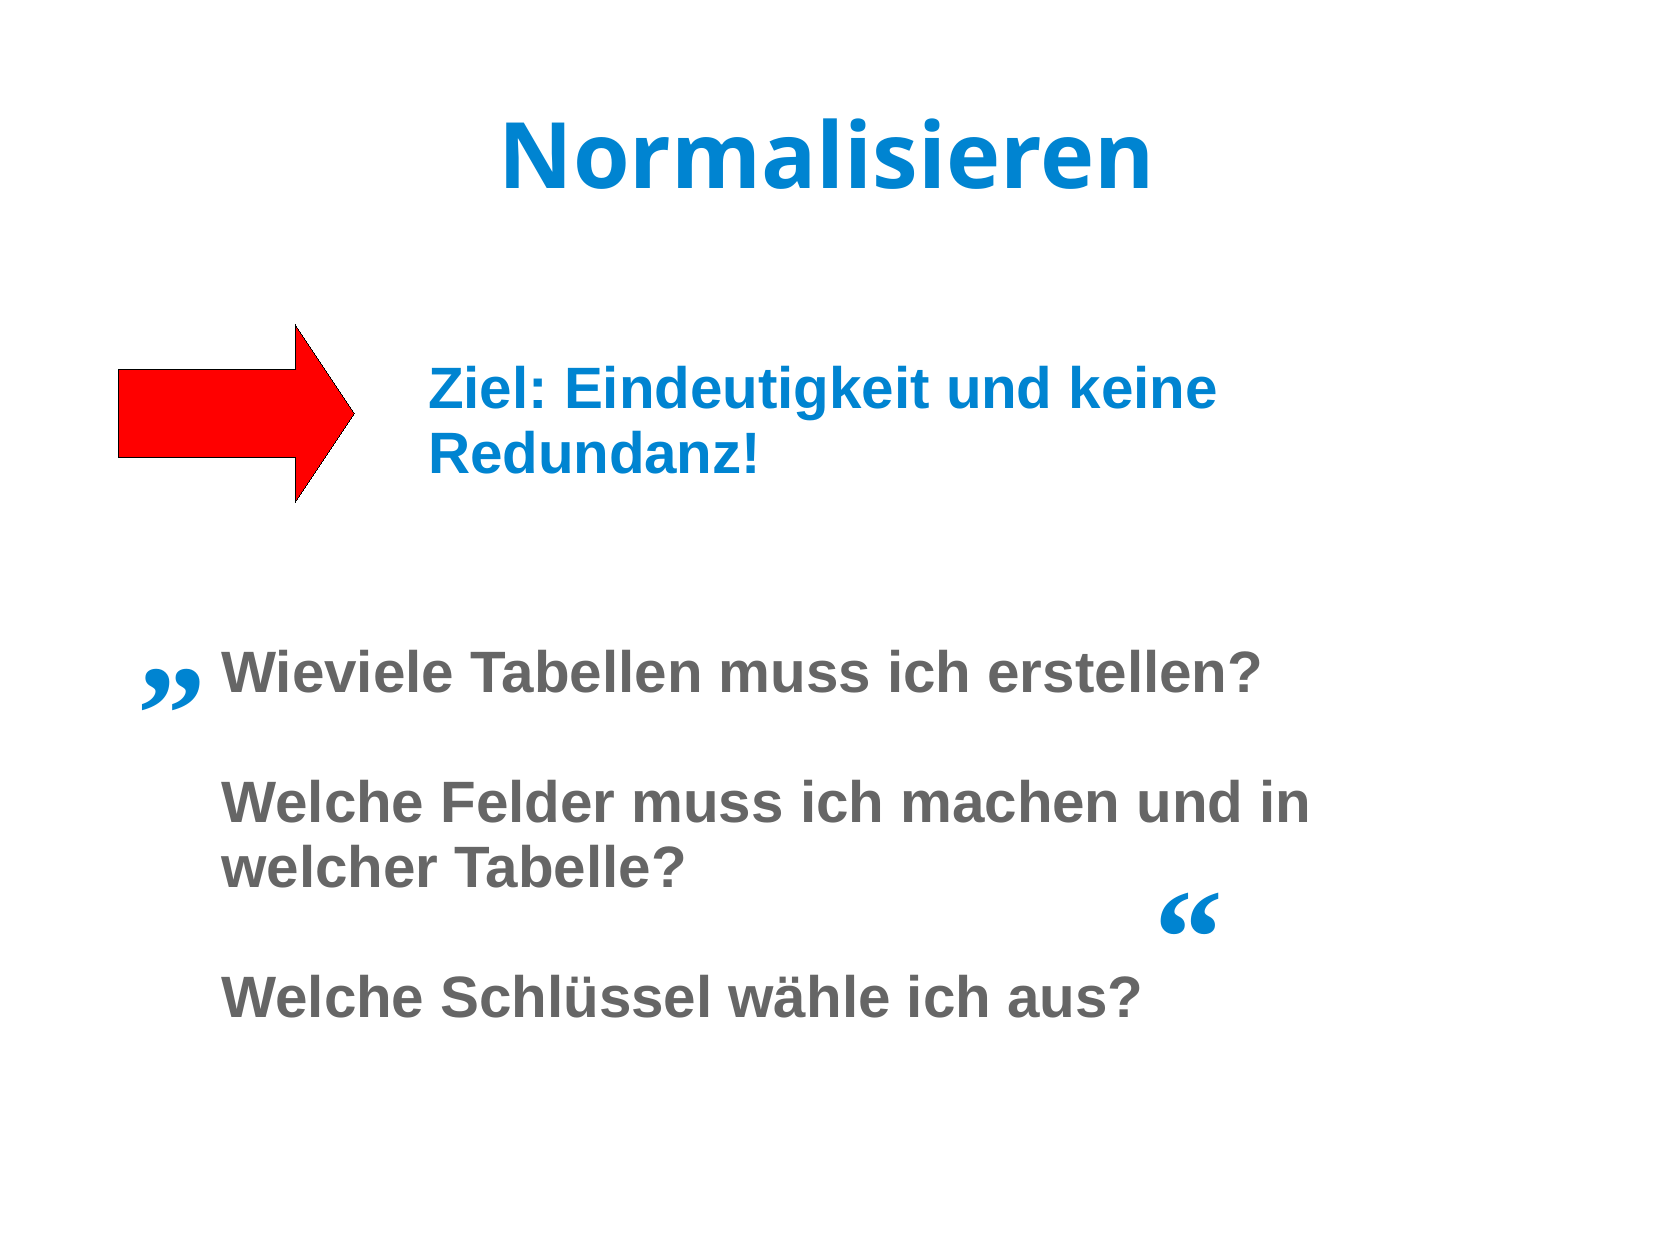

# Normalisieren
Ziel: Eindeutigkeit und keine Redundanz!
„
Wieviele Tabellen muss ich erstellen?
Welche Felder muss ich machen und in welcher Tabelle?
Welche Schlüssel wähle ich aus?
“